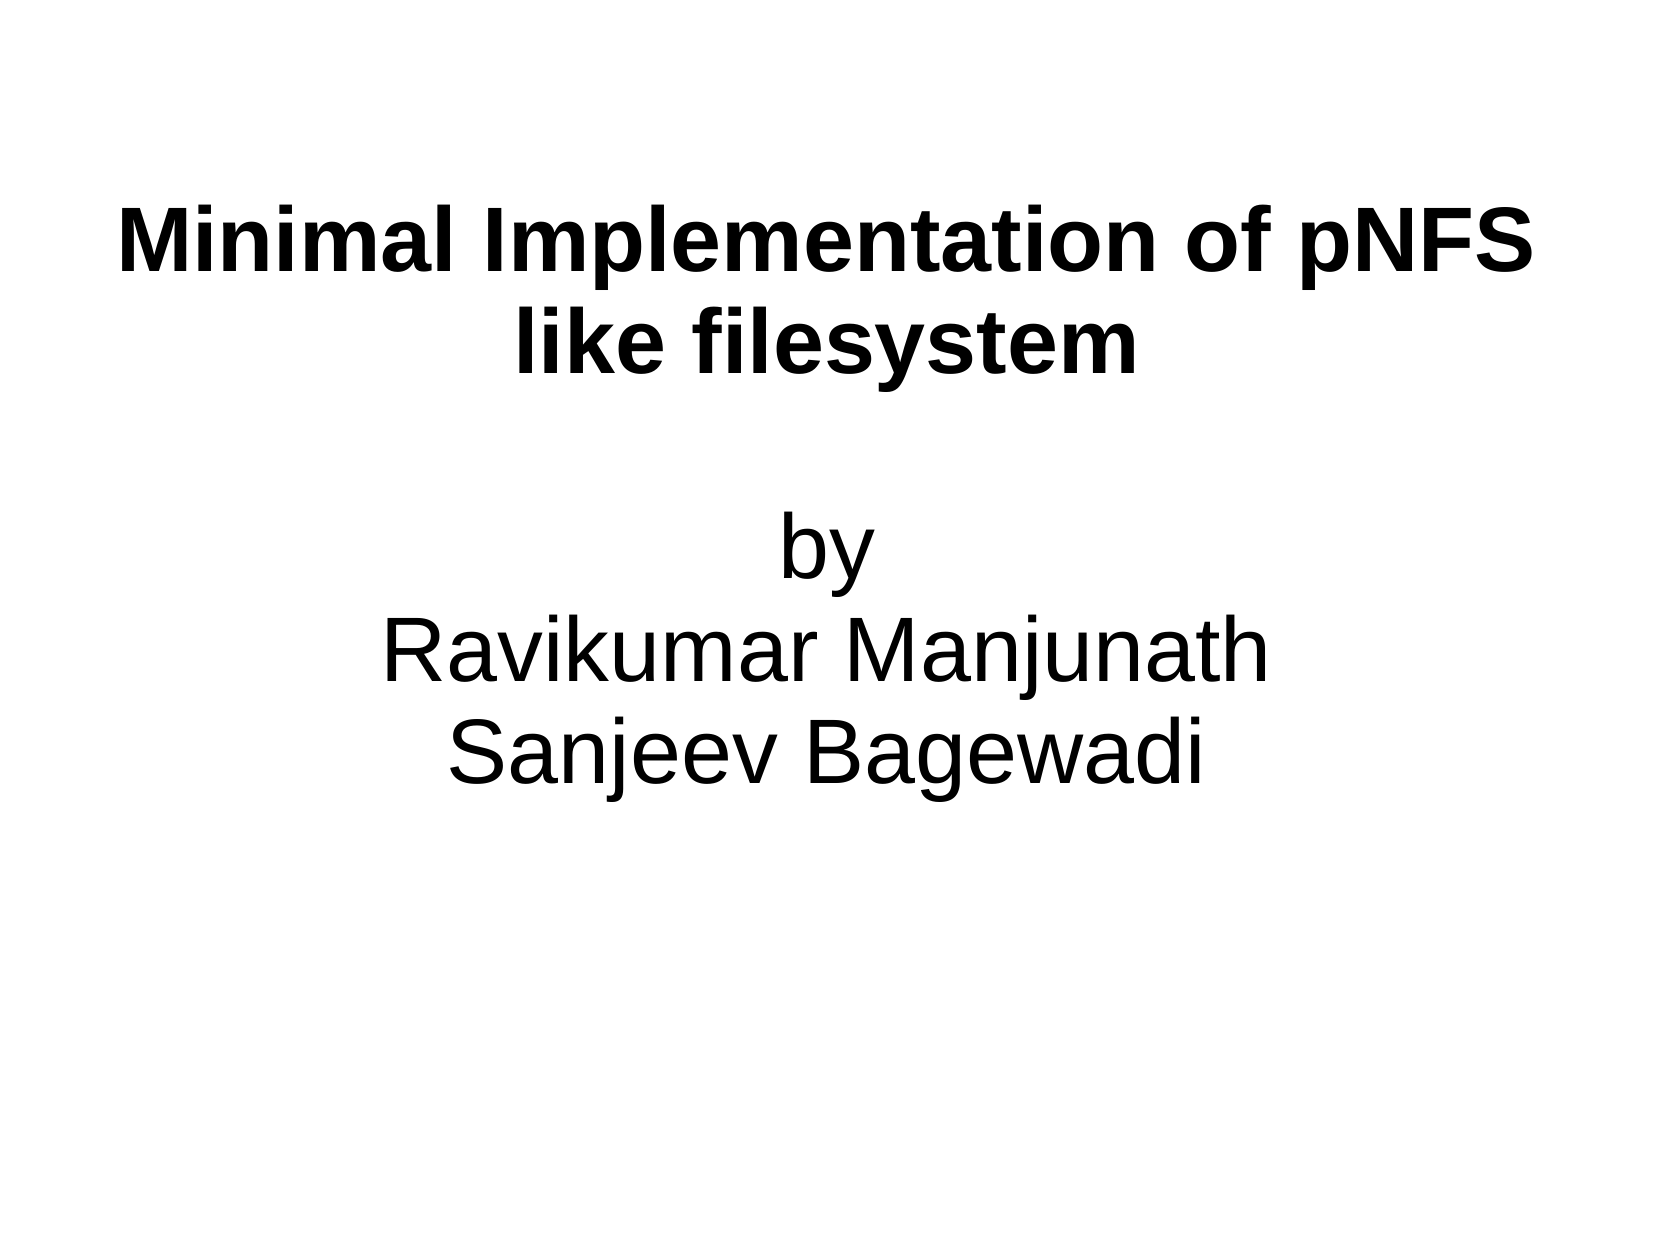

# Minimal Implementation of pNFS like filesystem by Ravikumar Manjunath Sanjeev Bagewadi